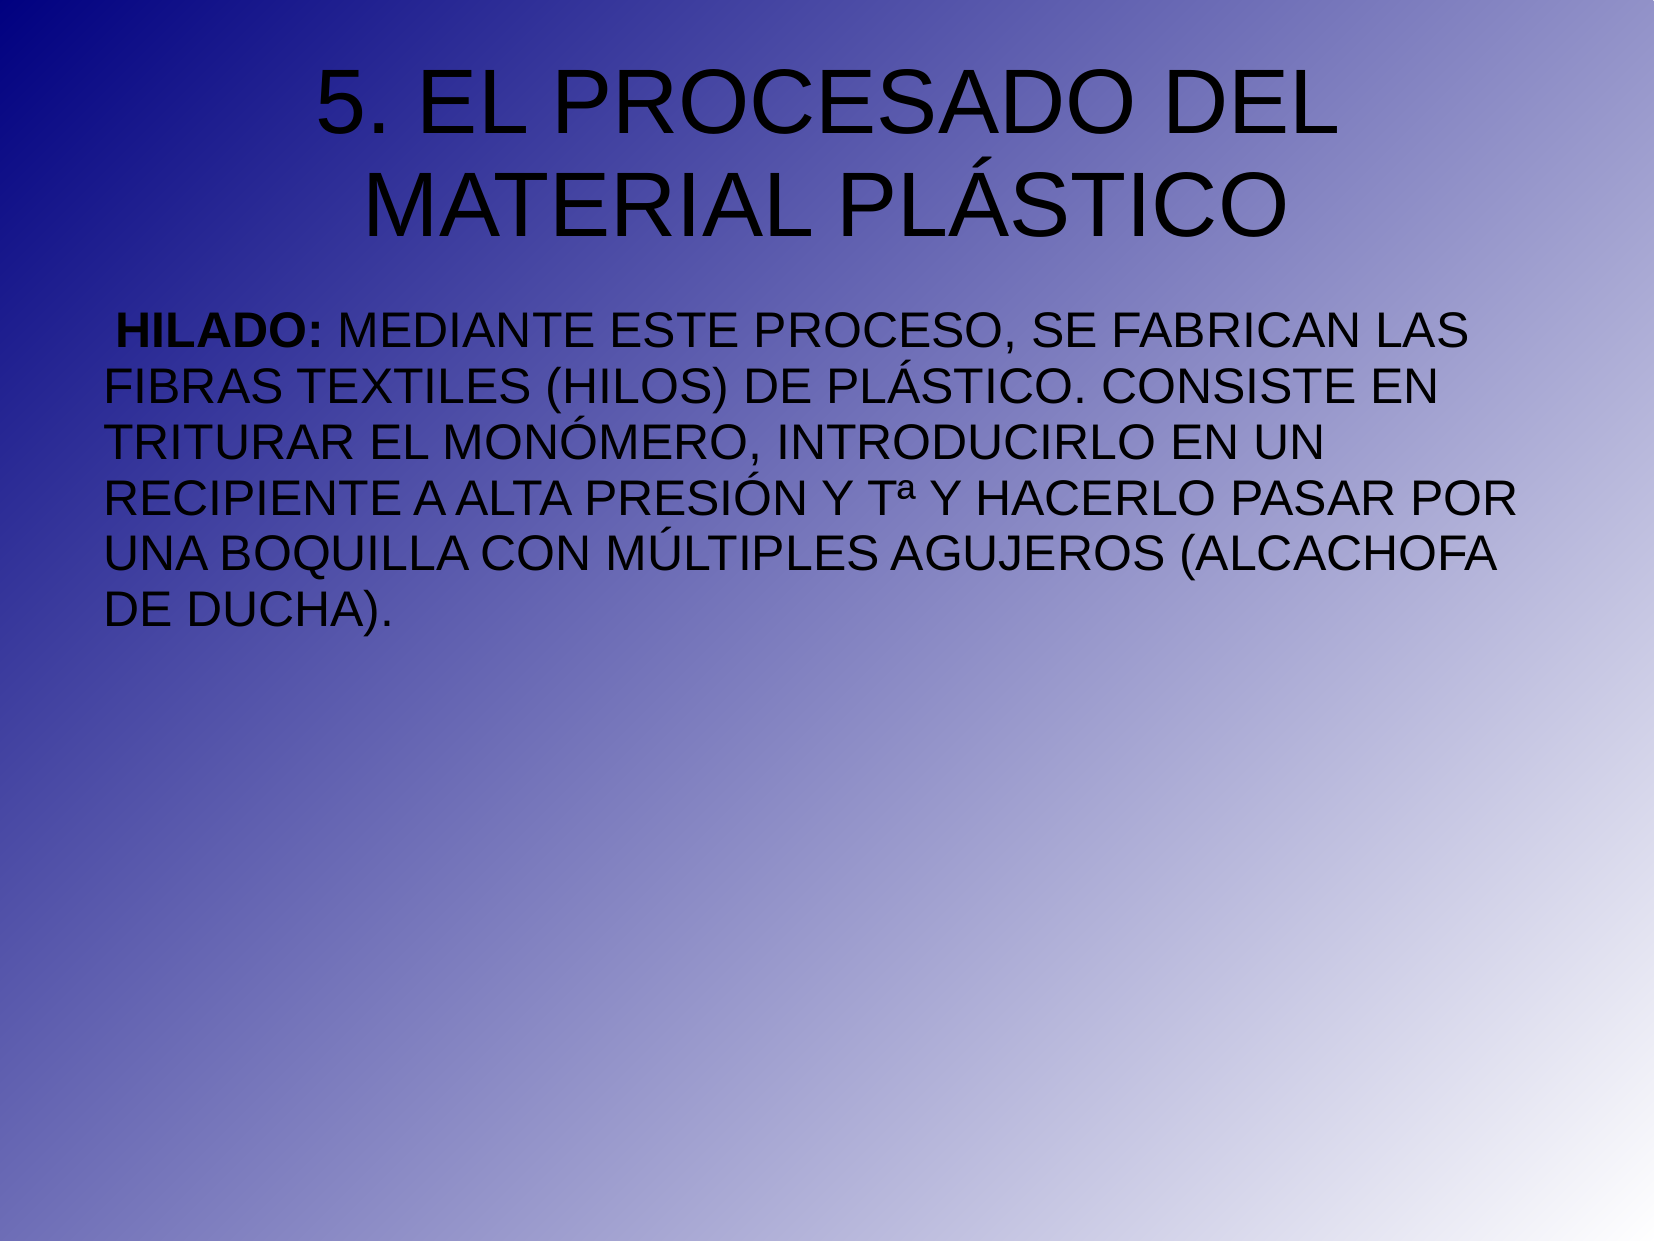

# 5. EL PROCESADO DEL MATERIAL PLÁSTICO
HILADO: MEDIANTE ESTE PROCESO, SE FABRICAN LAS FIBRAS TEXTILES (HILOS) DE PLÁSTICO. CONSISTE EN TRITURAR EL MONÓMERO, INTRODUCIRLO EN UN RECIPIENTE A ALTA PRESIÓN Y Tª Y HACERLO PASAR POR UNA BOQUILLA CON MÚLTIPLES AGUJEROS (ALCACHOFA DE DUCHA).